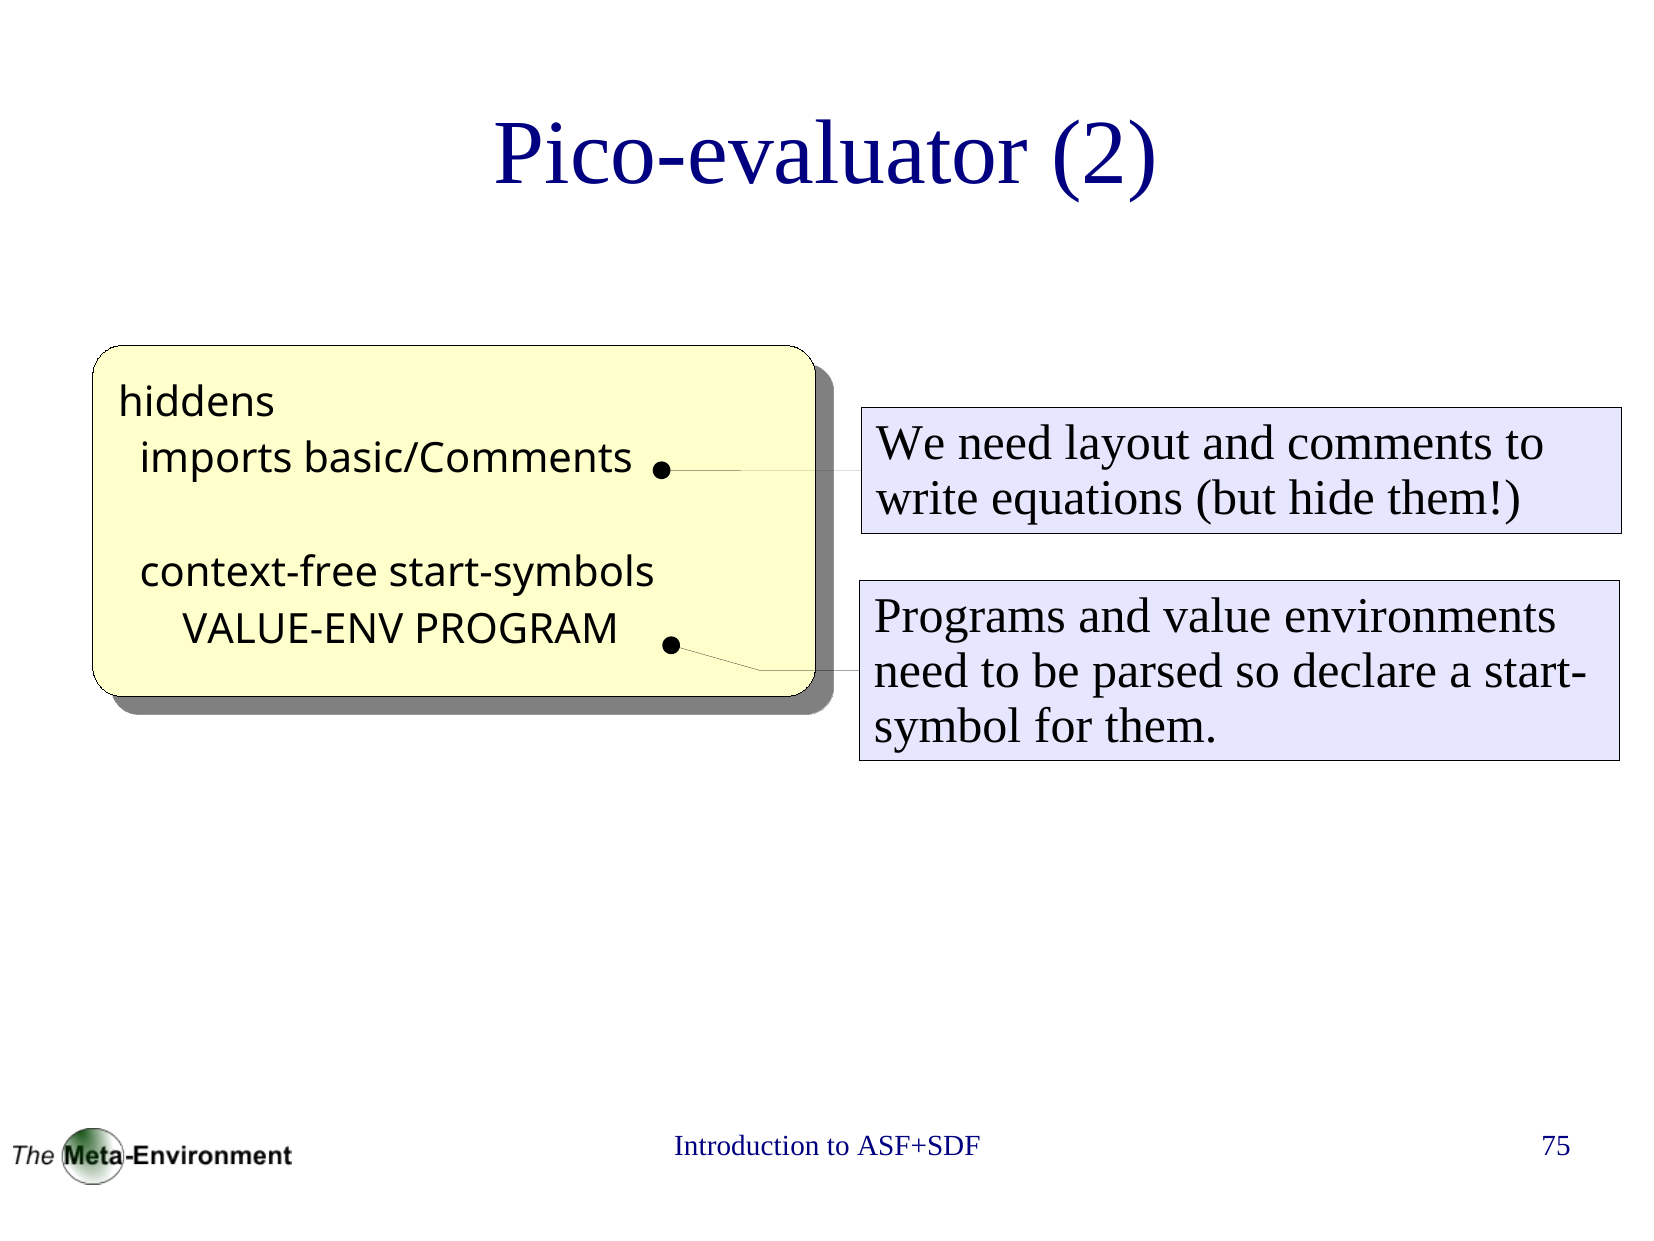

# Pico-evaluator (2)
hiddens
 imports basic/Comments
 context-free start-symbols
 VALUE-ENV PROGRAM
75